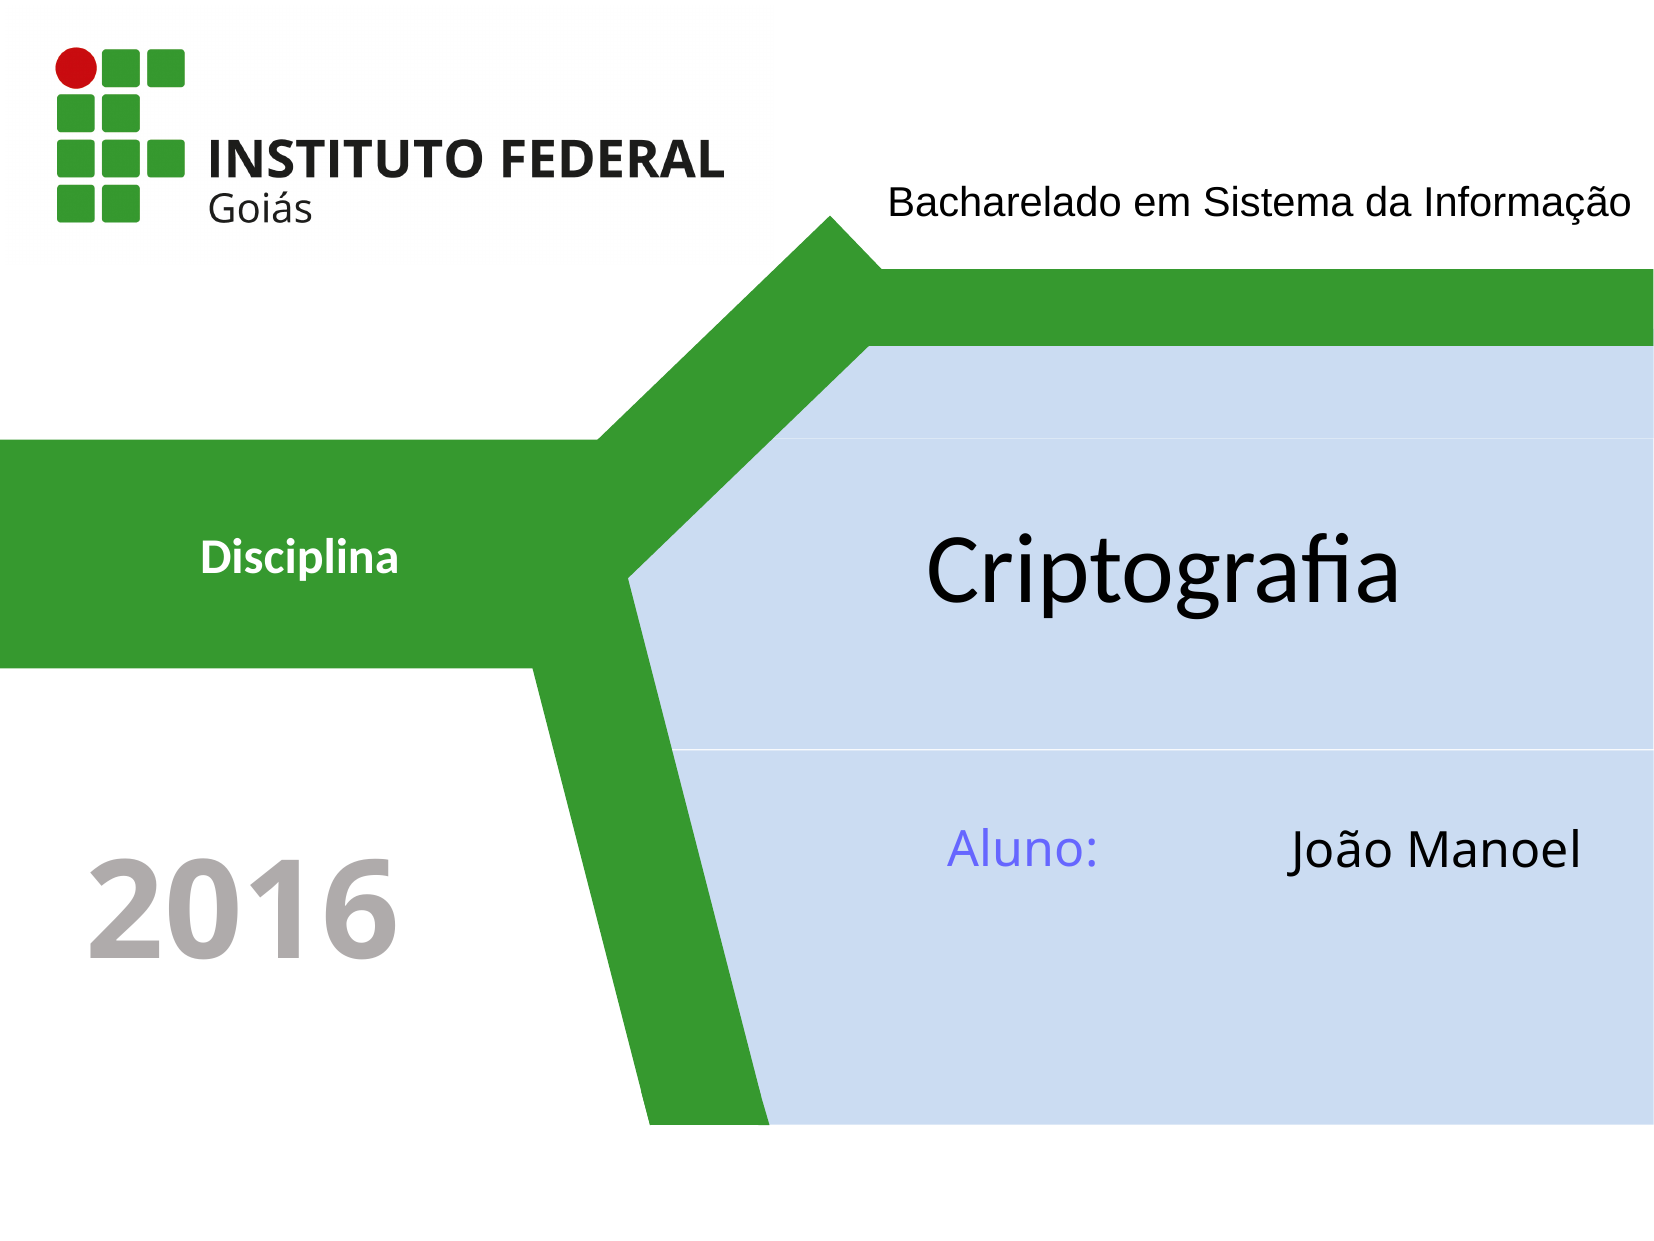

Bacharelado em Sistema da Informação
Disciplina
Criptografia
Aluno:
João Manoel
2016